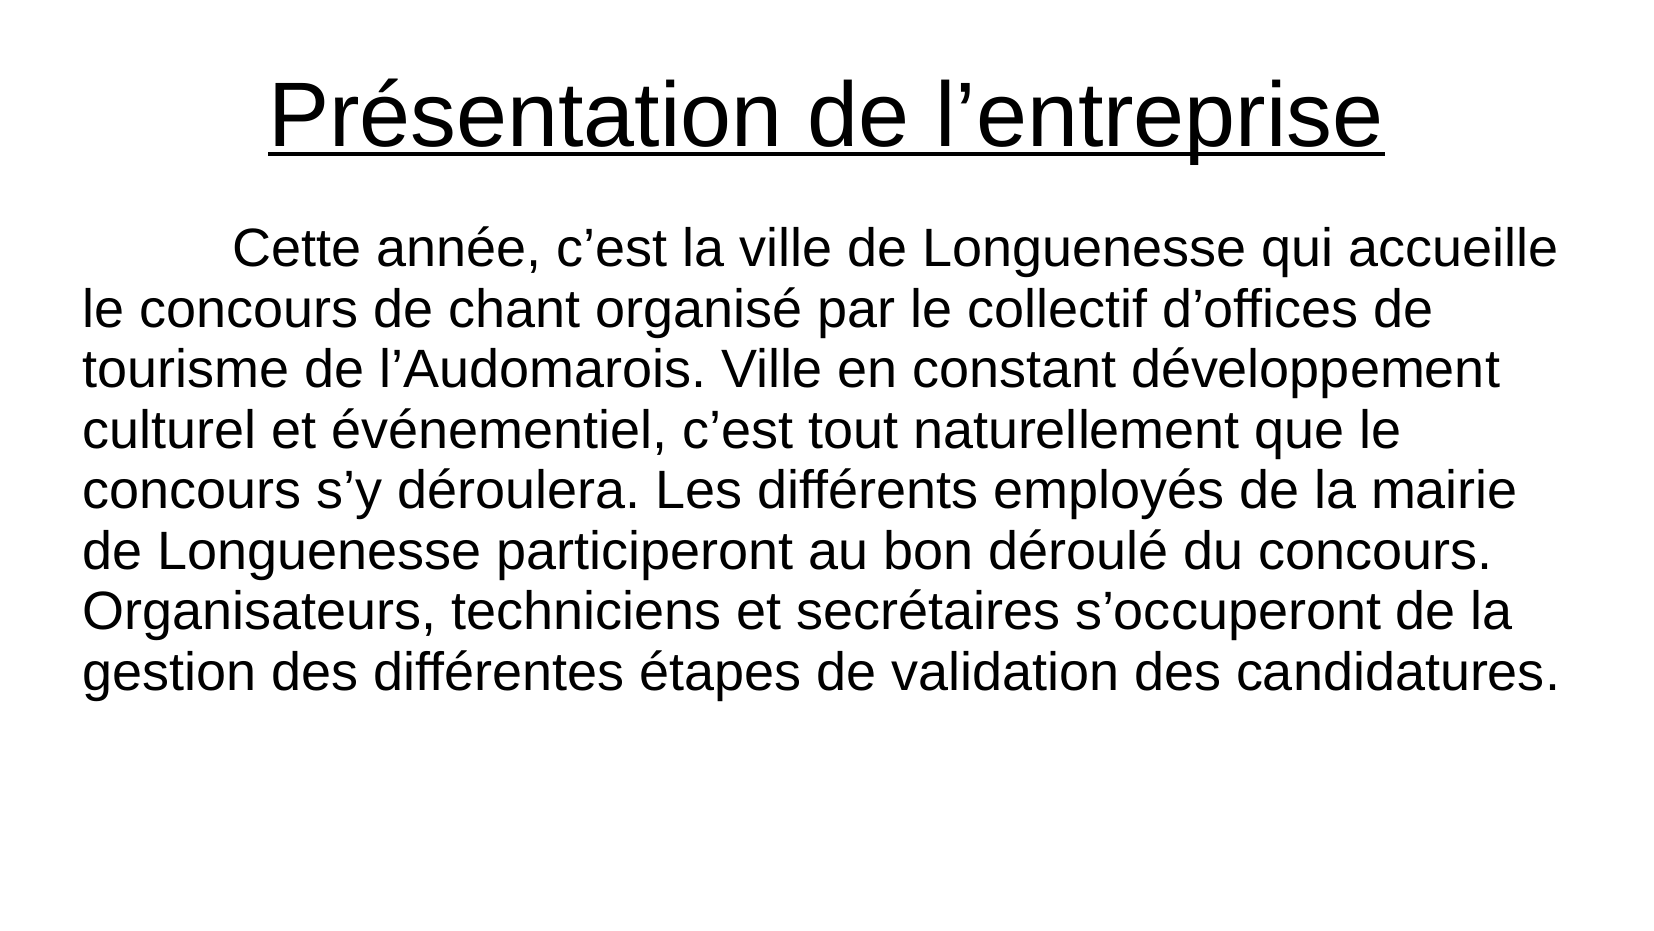

# Présentation de l’entreprise
 Cette année, c’est la ville de Longuenesse qui accueille le concours de chant organisé par le collectif d’offices de tourisme de l’Audomarois. Ville en constant développement culturel et événementiel, c’est tout naturellement que le concours s’y déroulera. Les différents employés de la mairie de Longuenesse participeront au bon déroulé du concours. Organisateurs, techniciens et secrétaires s’occuperont de la gestion des différentes étapes de validation des candidatures.